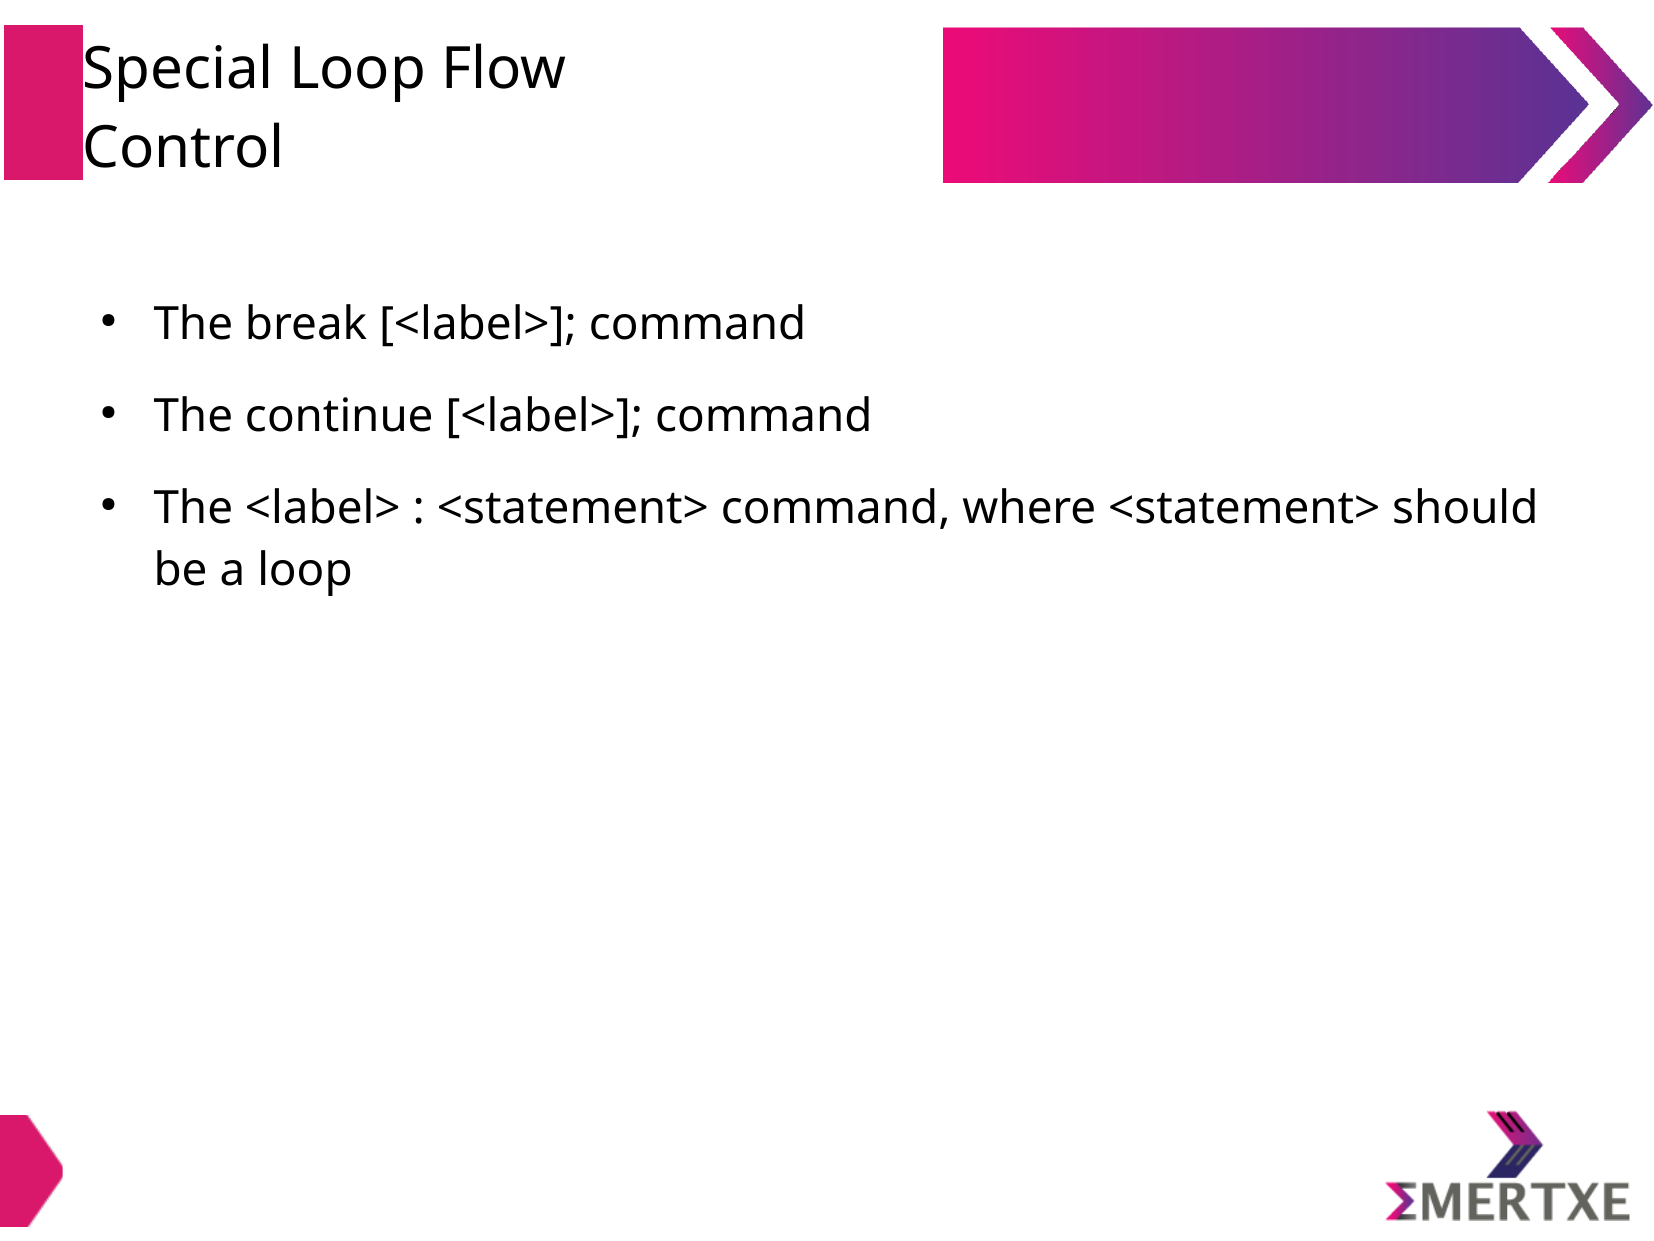

# Special Loop Flow Control
The break [<label>]; command
The continue [<label>]; command
The <label> : <statement> command, where <statement> should be a loop